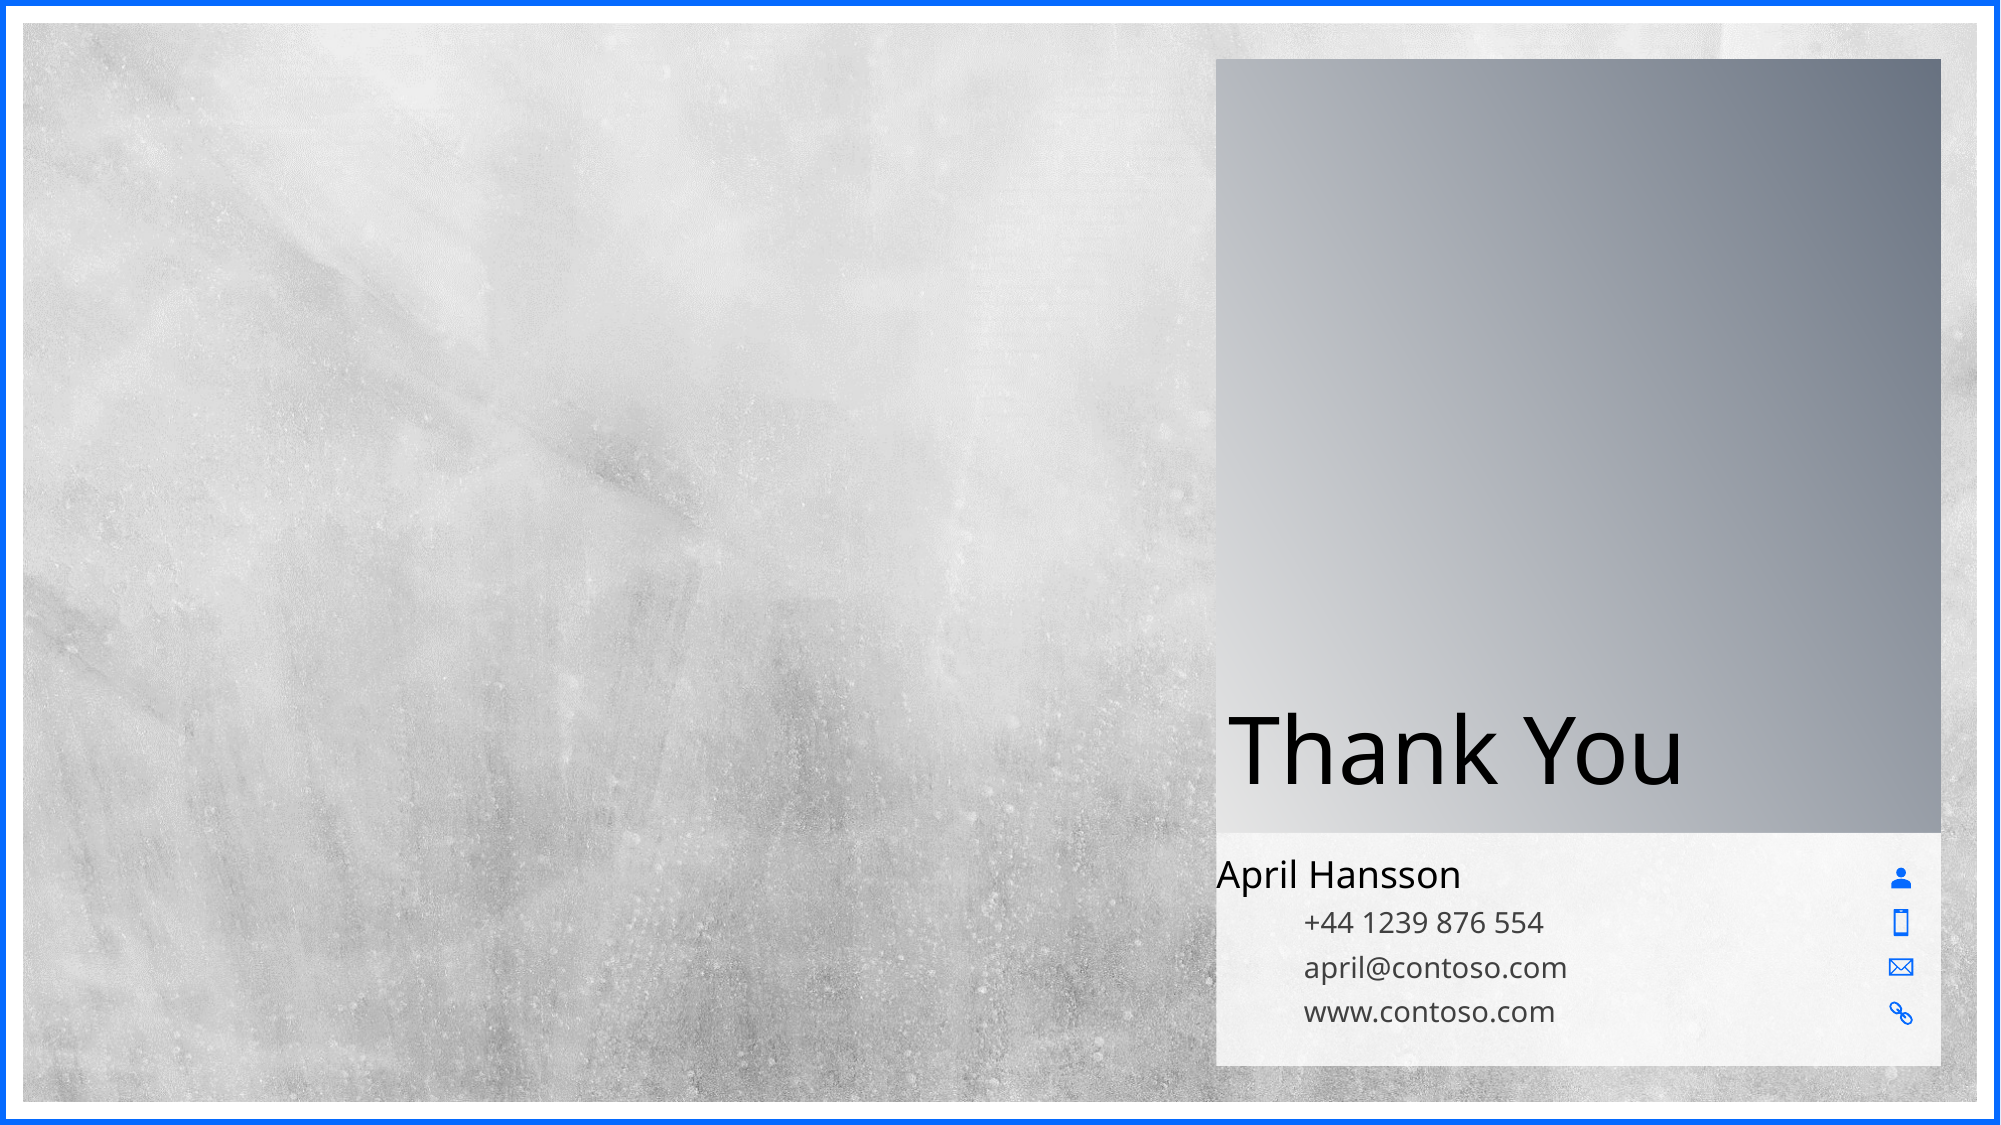

# Thank You
April Hansson
+44 1239 876 554
april@contoso.com
www.contoso.com